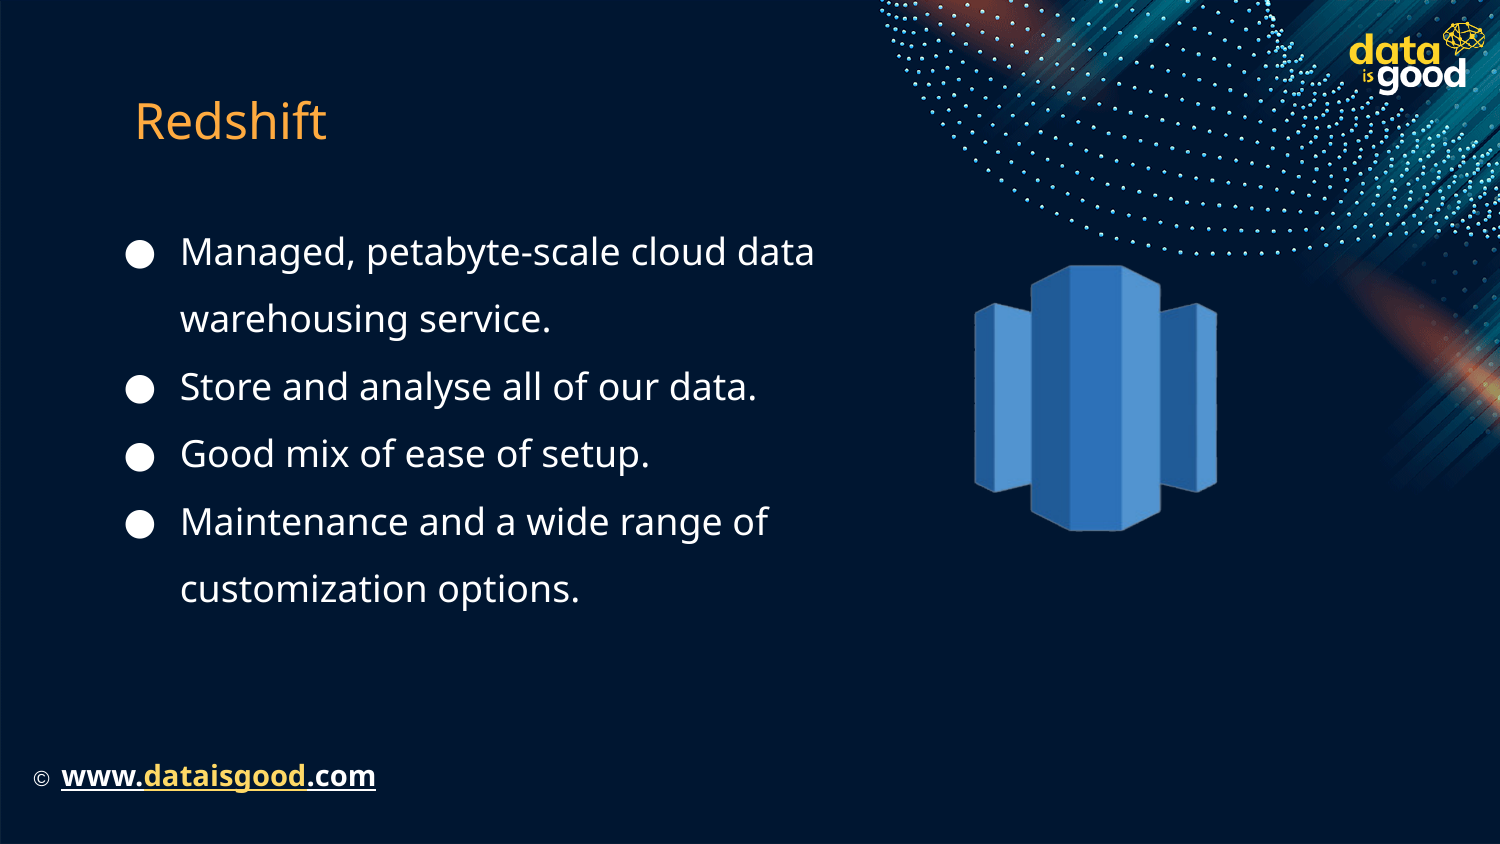

# Redshift
Managed, petabyte-scale cloud data warehousing service.
Store and analyse all of our data.
Good mix of ease of setup.
Maintenance and a wide range of customization options.